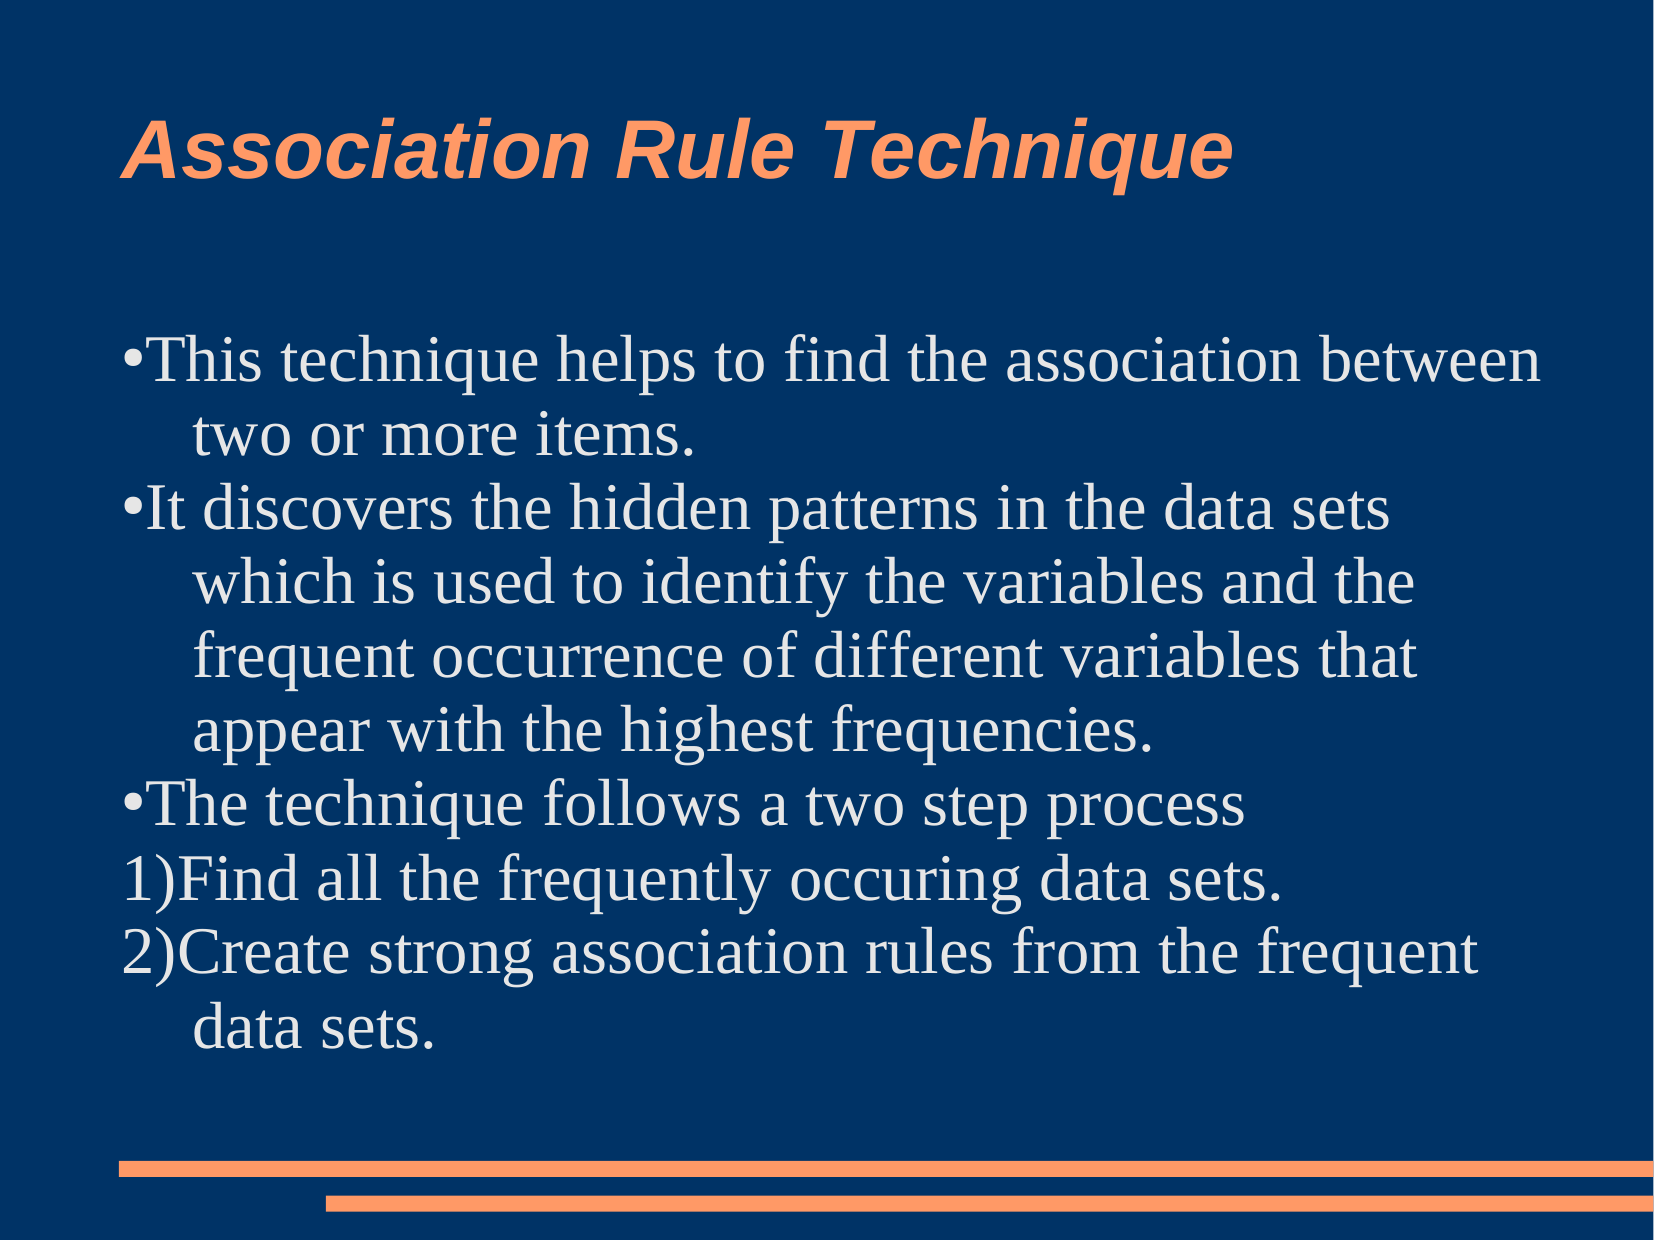

# Association Rule Technique
This technique helps to find the association between two or more items.
It discovers the hidden patterns in the data sets which is used to identify the variables and the frequent occurrence of different variables that appear with the highest frequencies.
The technique follows a two step process
Find all the frequently occuring data sets.
Create strong association rules from the frequent data sets.